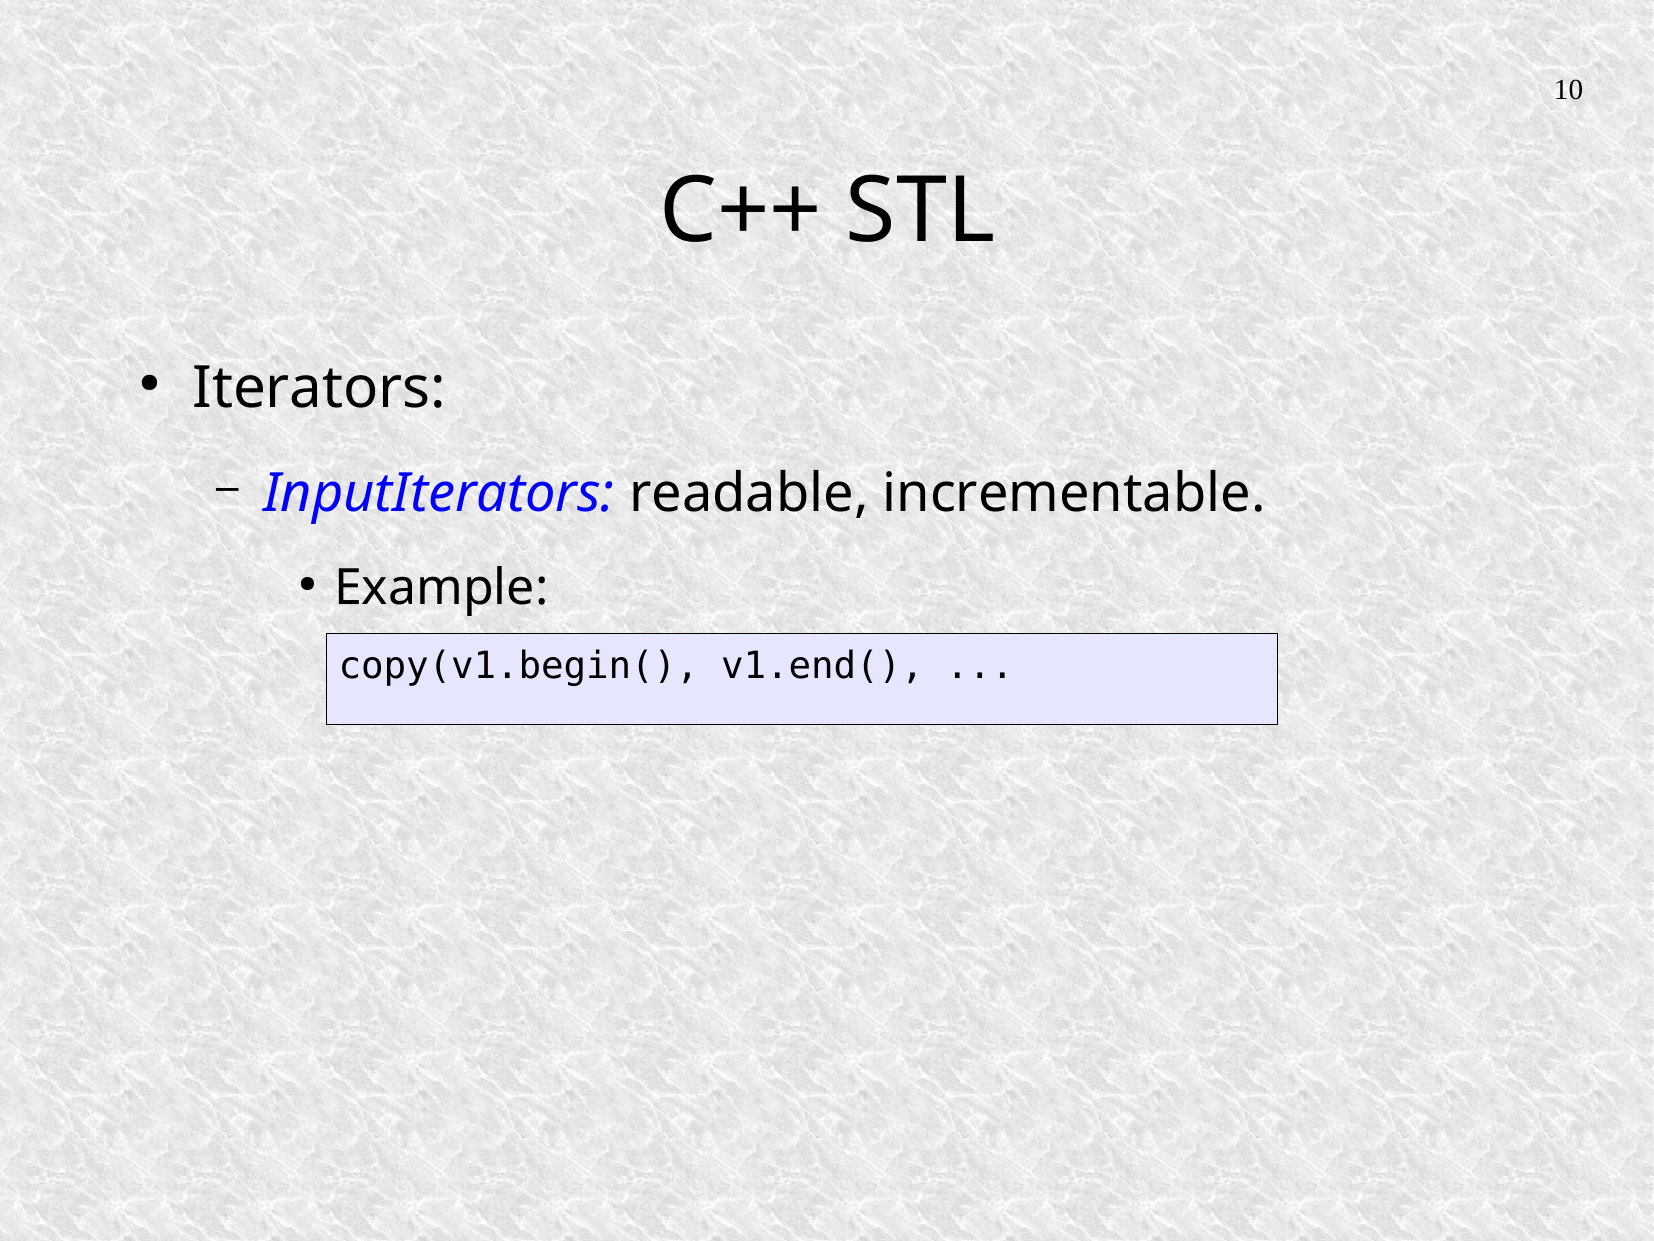

10
# C++ STL
Iterators:
InputIterators: readable, incrementable.
Example:
copy(v1.begin(), v1.end(), ...